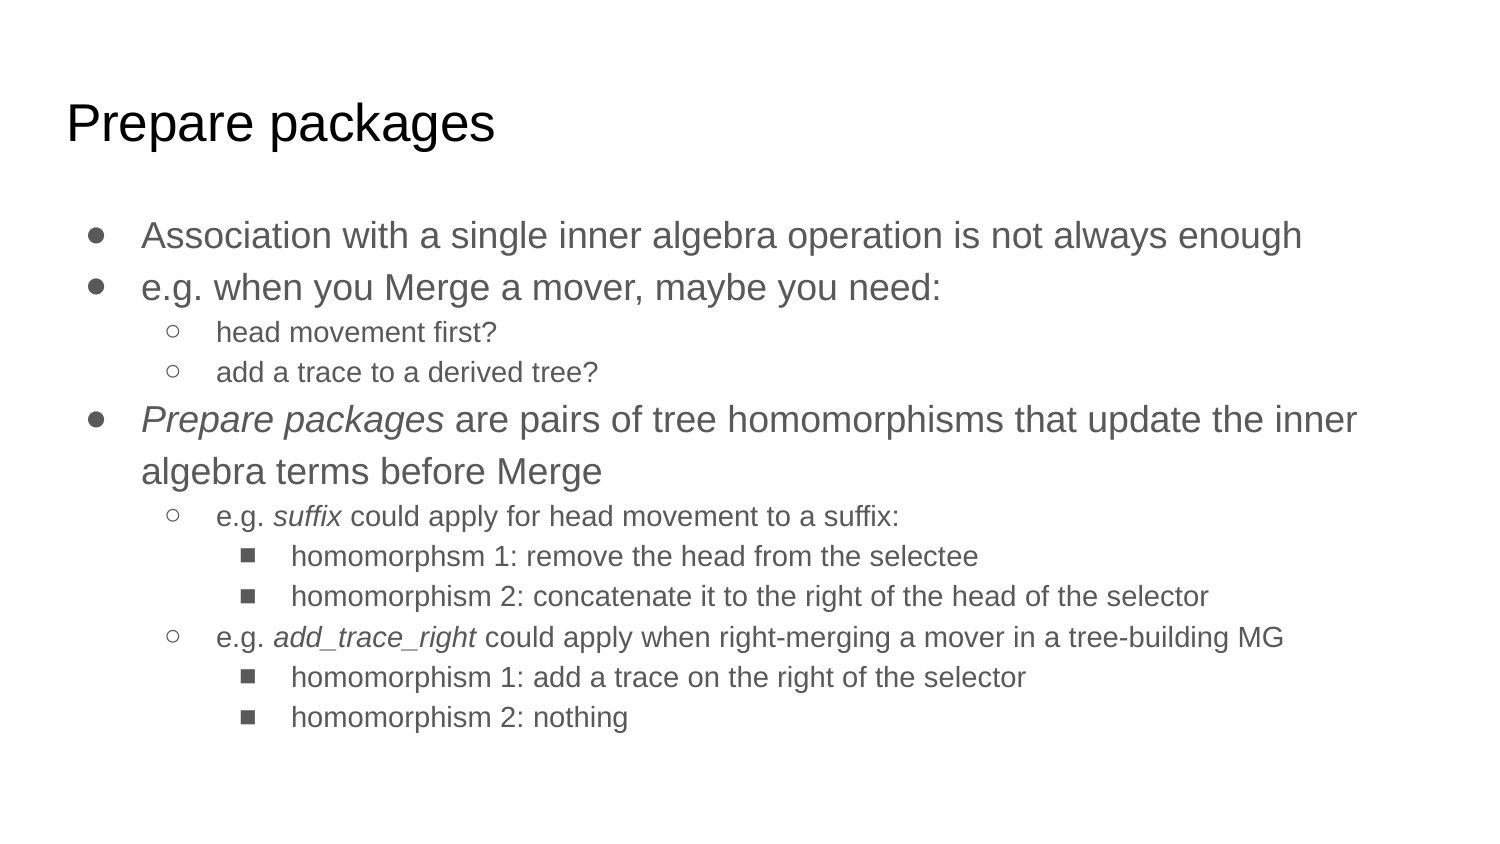

# Prepare packages
Association with a single inner algebra operation is not always enough
e.g. when you Merge a mover, maybe you need:
head movement first?
add a trace to a derived tree?
Prepare packages are pairs of tree homomorphisms that update the inner algebra terms before Merge
e.g. suffix could apply for head movement to a suffix:
homomorphsm 1: remove the head from the selectee
homomorphism 2: concatenate it to the right of the head of the selector
e.g. add_trace_right could apply when right-merging a mover in a tree-building MG
homomorphism 1: add a trace on the right of the selector
homomorphism 2: nothing